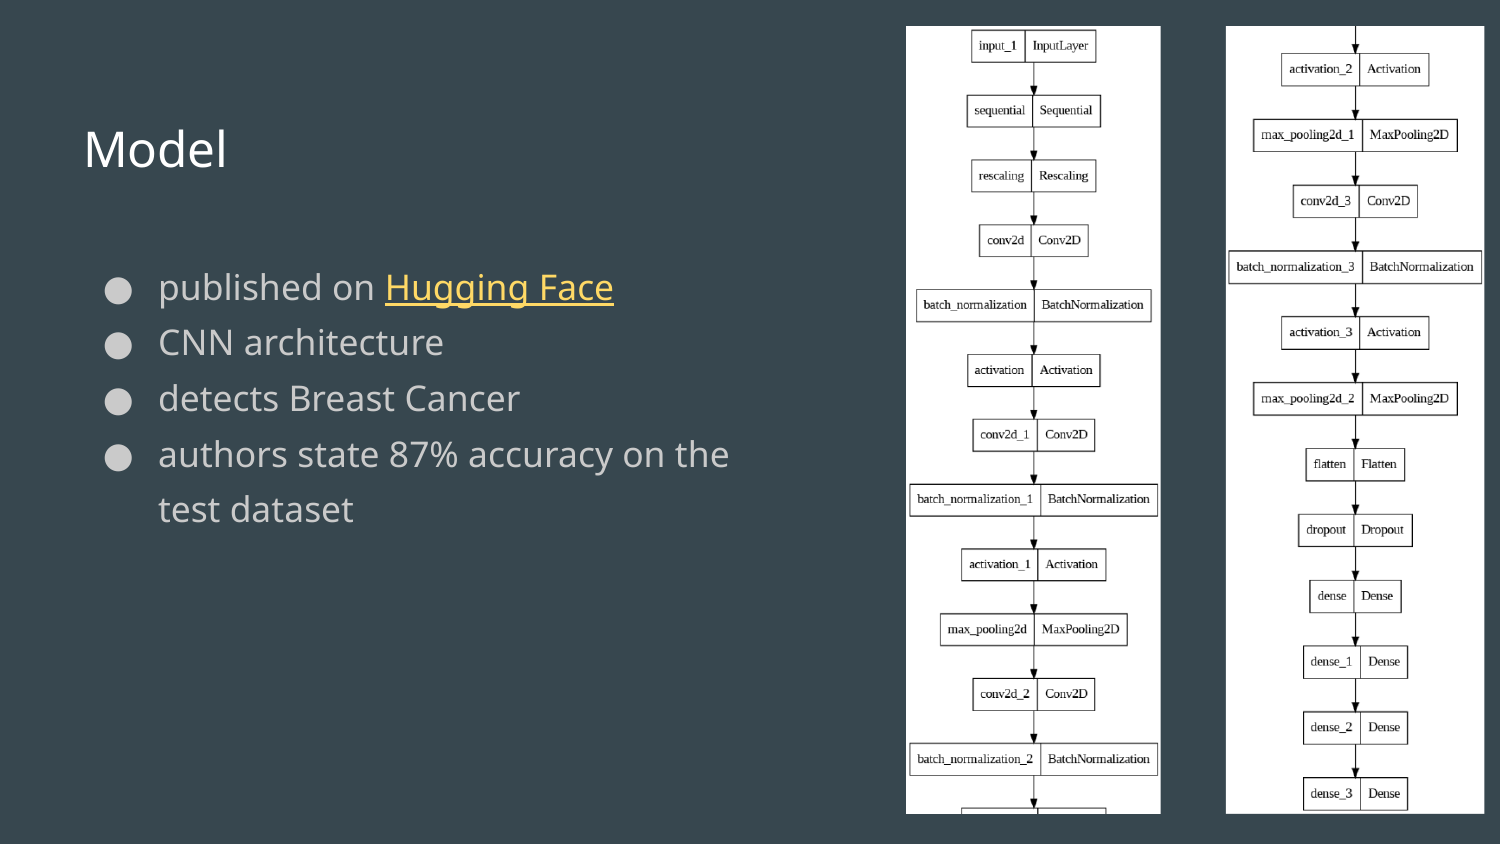

# Model
published on Hugging Face
CNN architecture
detects Breast Cancer
authors state 87% accuracy on the test dataset